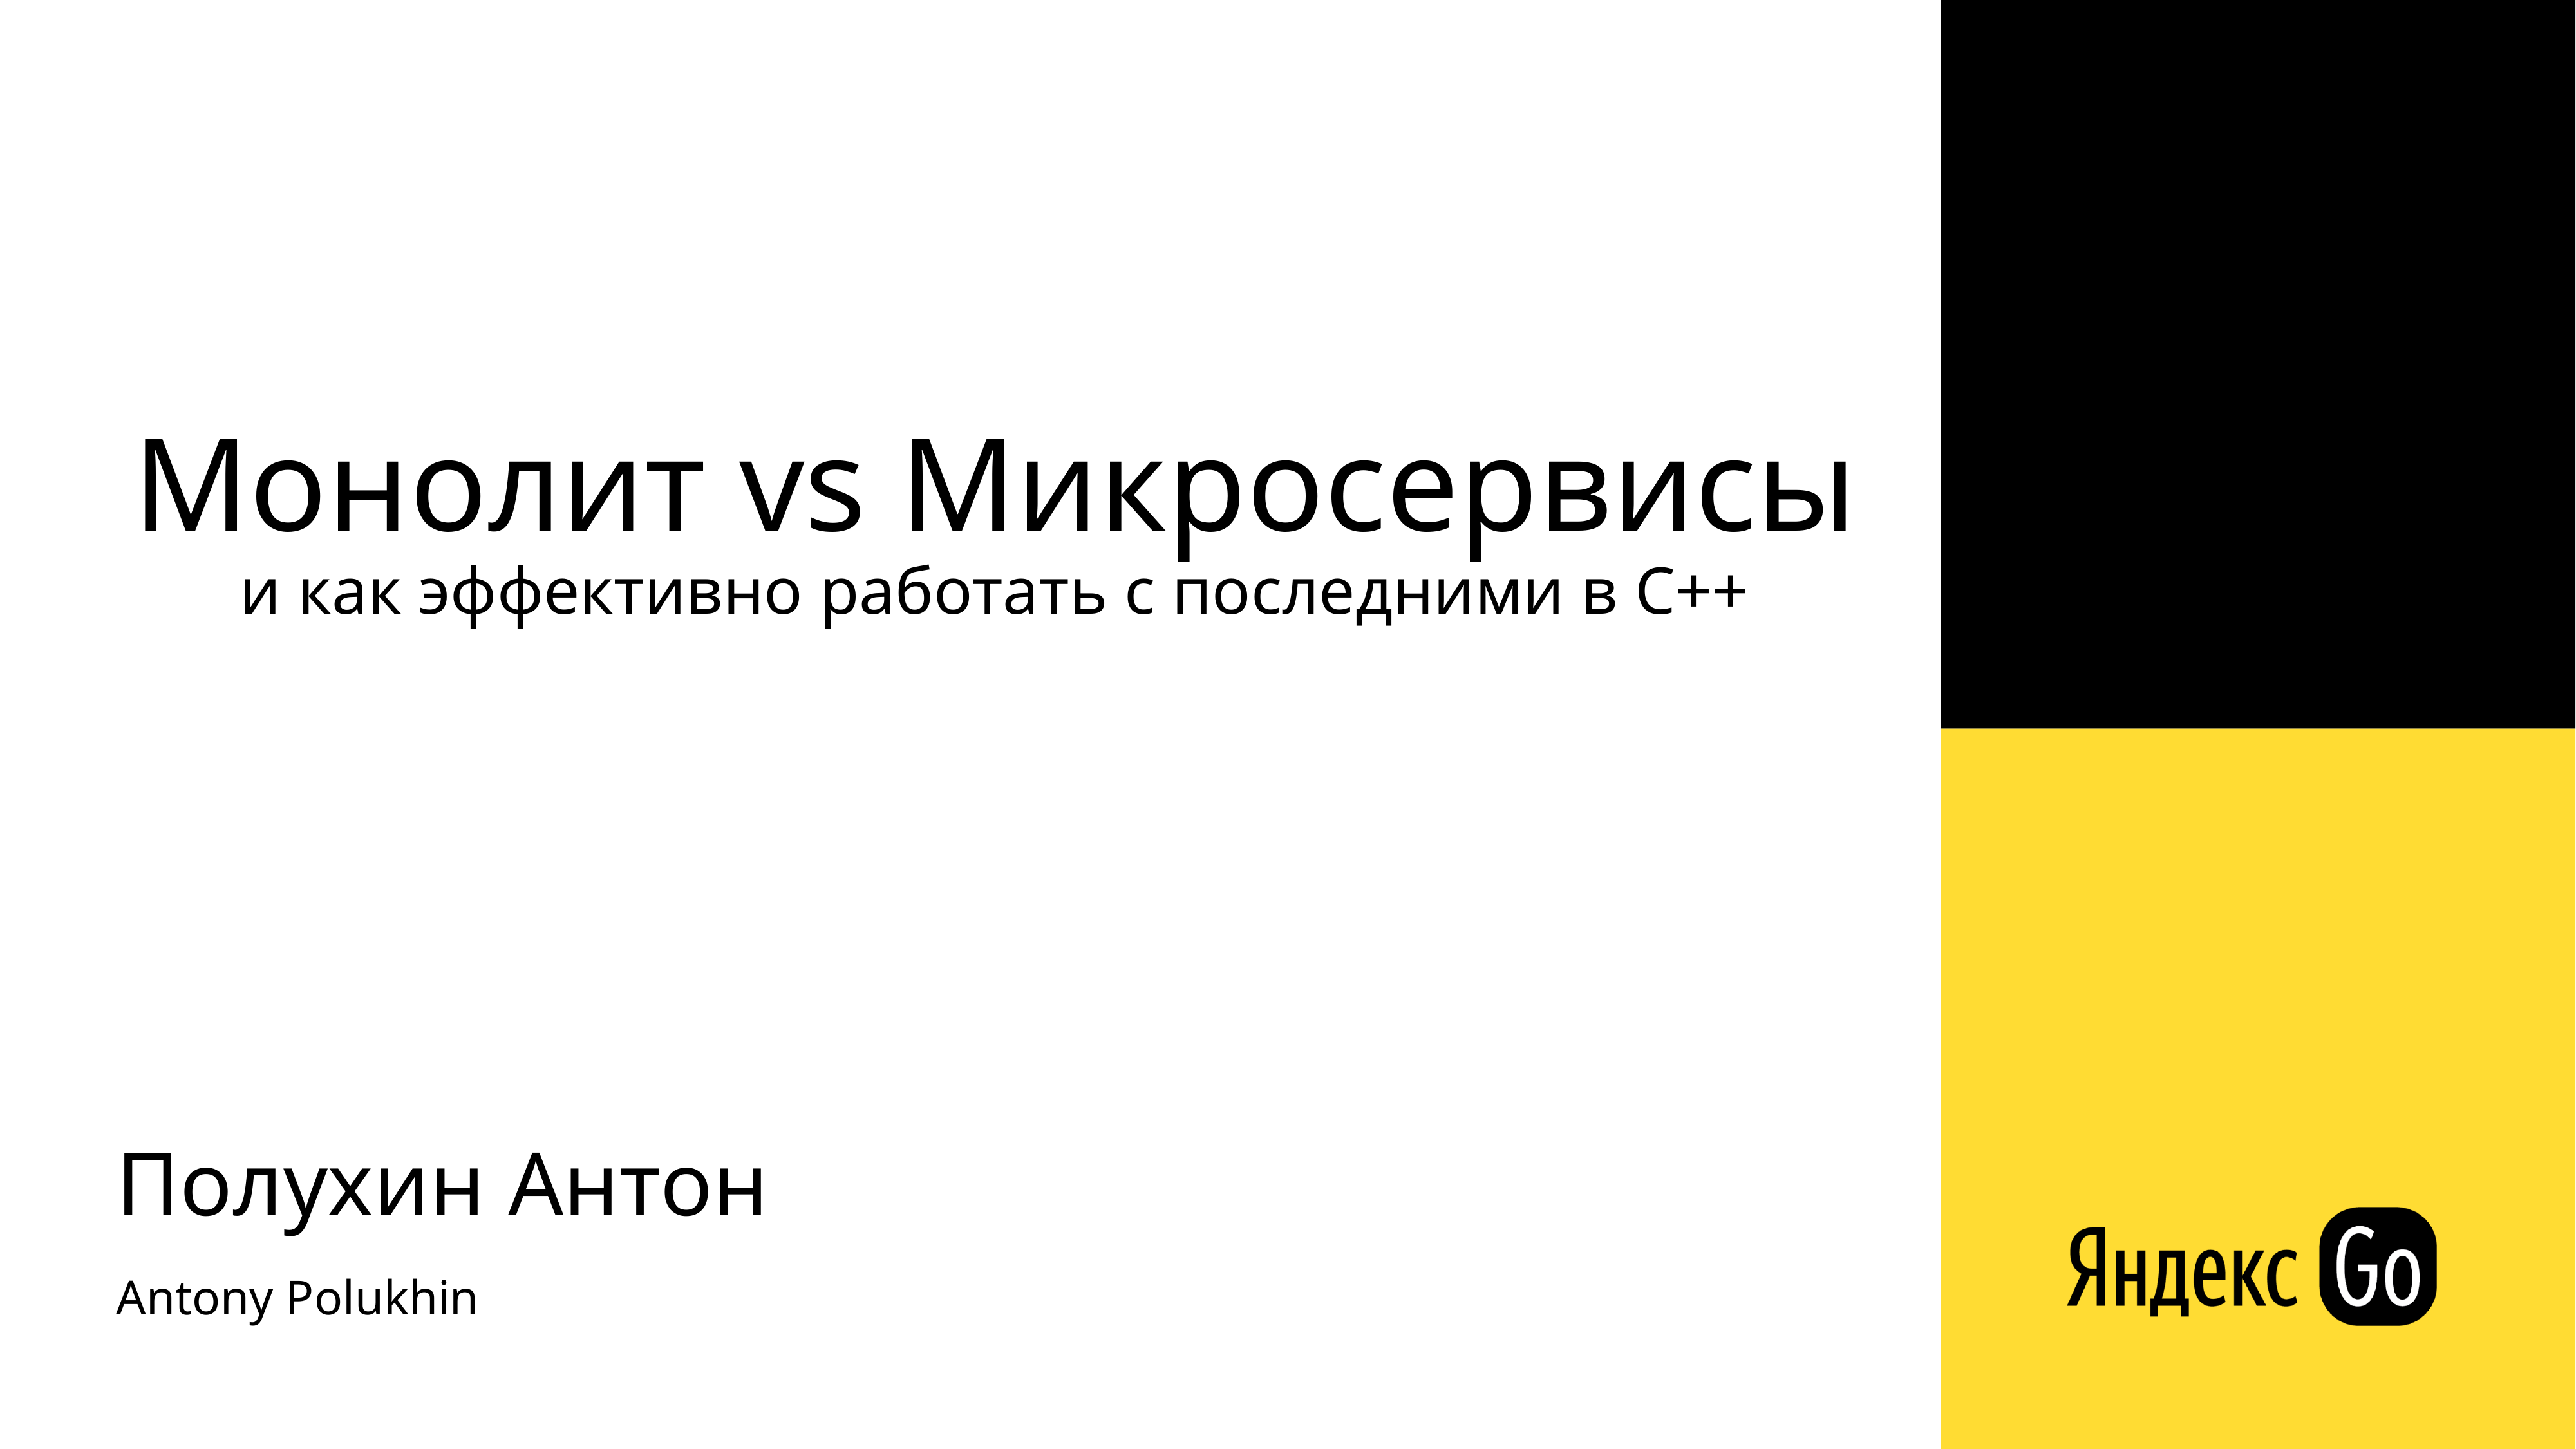

Монолит vs Микросервисы
и как эффективно работать с последними в С++
Полухин Антон
# Antony Polukhin